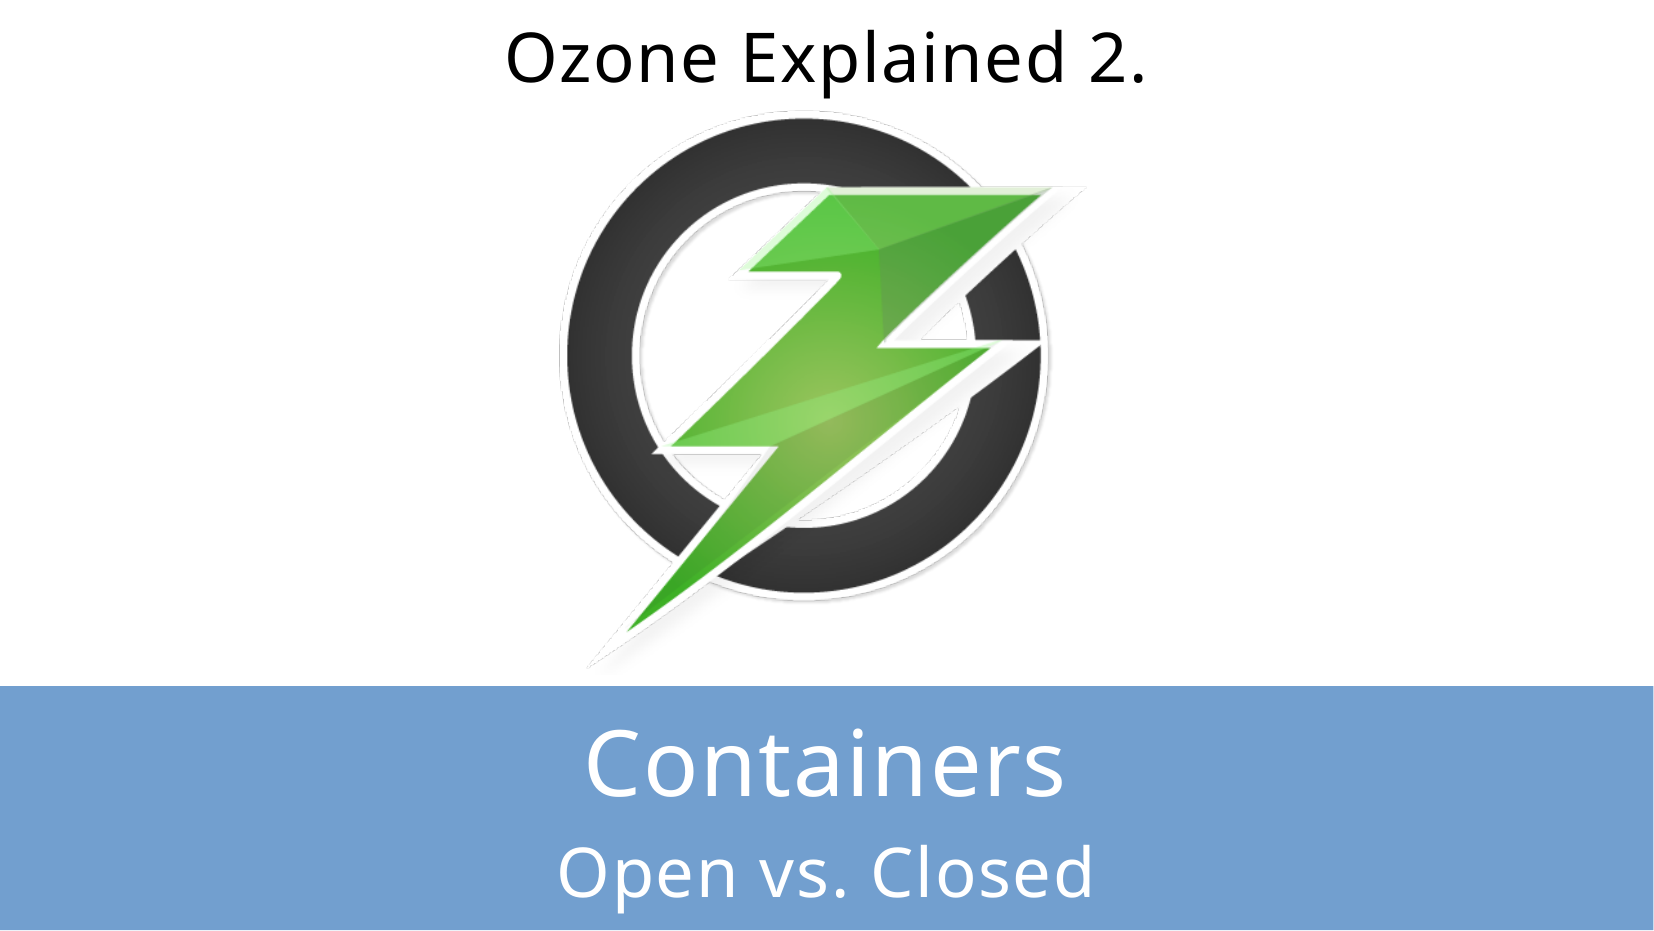

# Ozone Explained 2.
Containers
Open vs. Closed